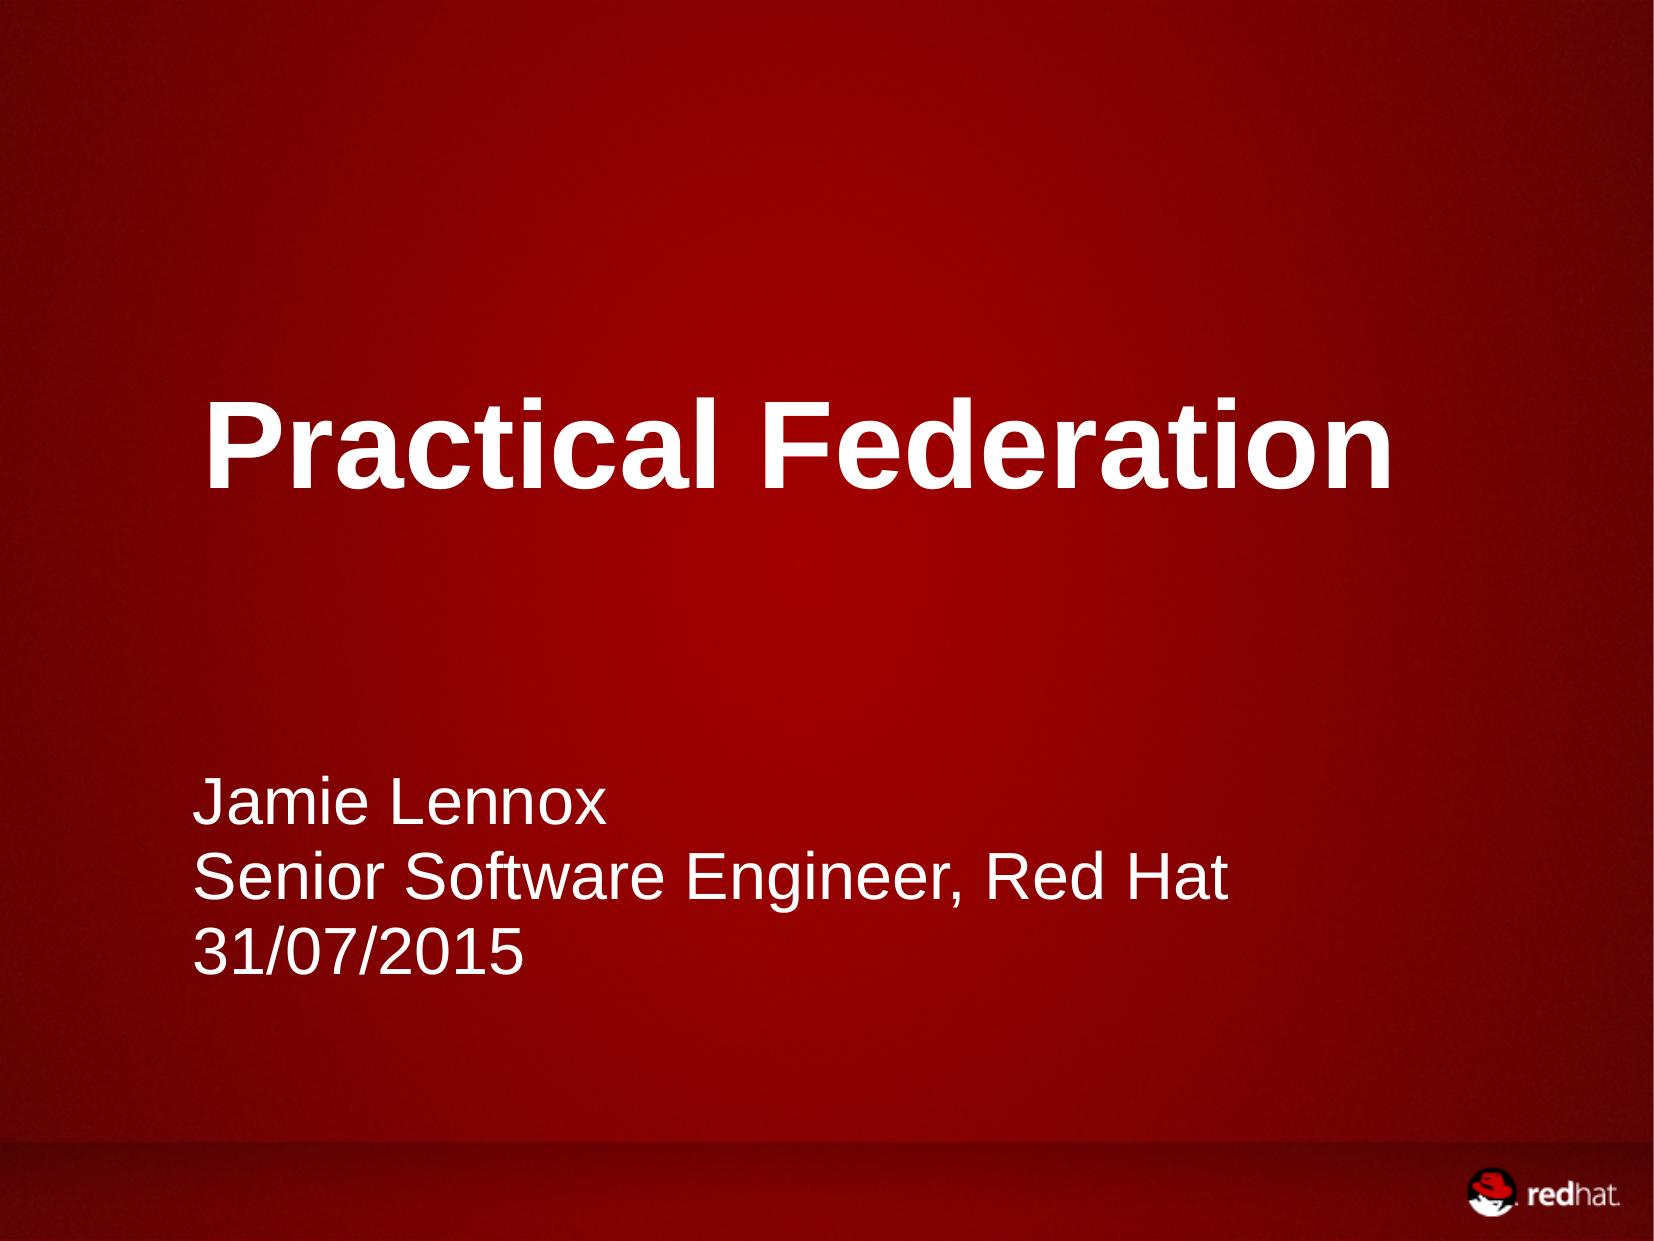

Practical Federation
Jamie Lennox
Senior Software Engineer, Red Hat
31/07/2015